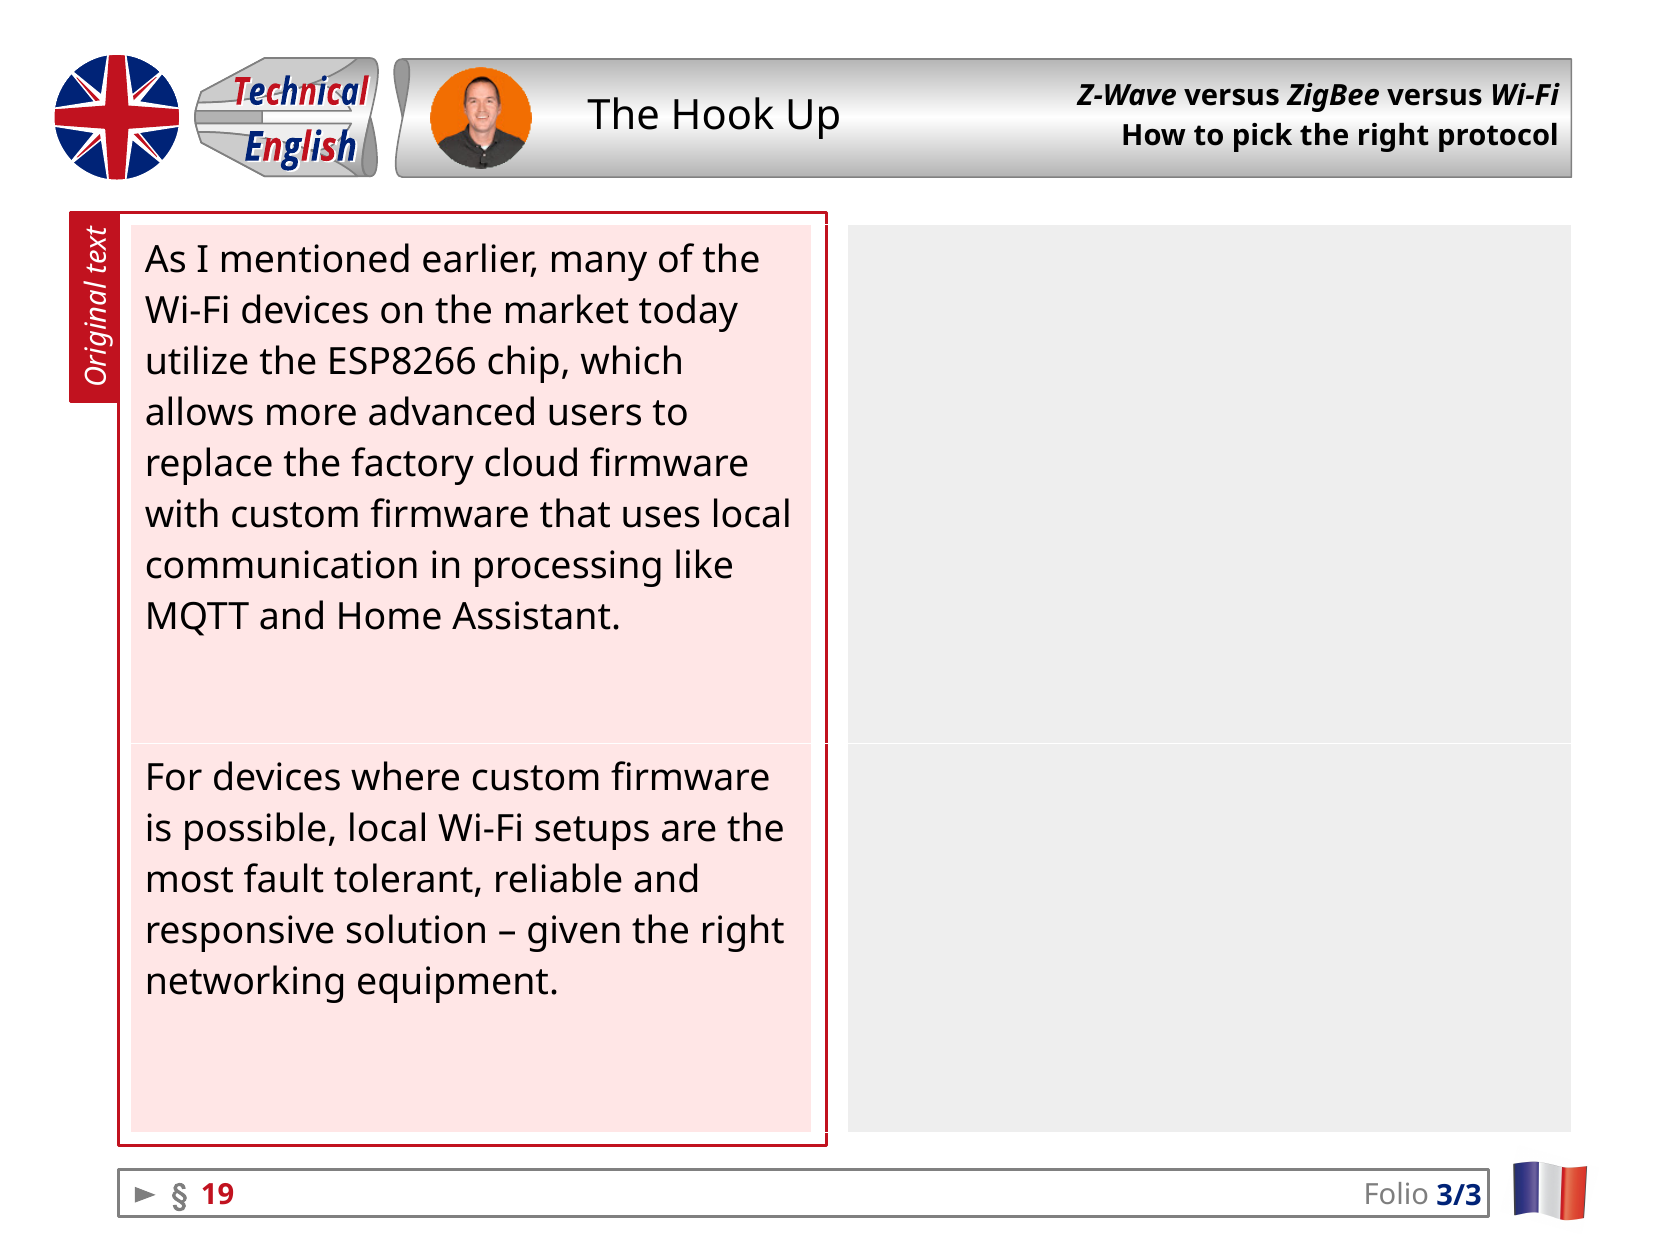

#
| As I mentioned earlier, many of the Wi-Fi devices on the market today utilize the ESP8266 chip, which allows more advanced users to replace the factory cloud firmware with custom firmware that uses local communication in processing like MQTT and Home Assistant. | | |
| --- | --- | --- |
| For devices where custom firmware is possible, local Wi-Fi setups are the most fault tolerant, reliable and responsive solution – given the right networking equipment. | | |
19
3/3